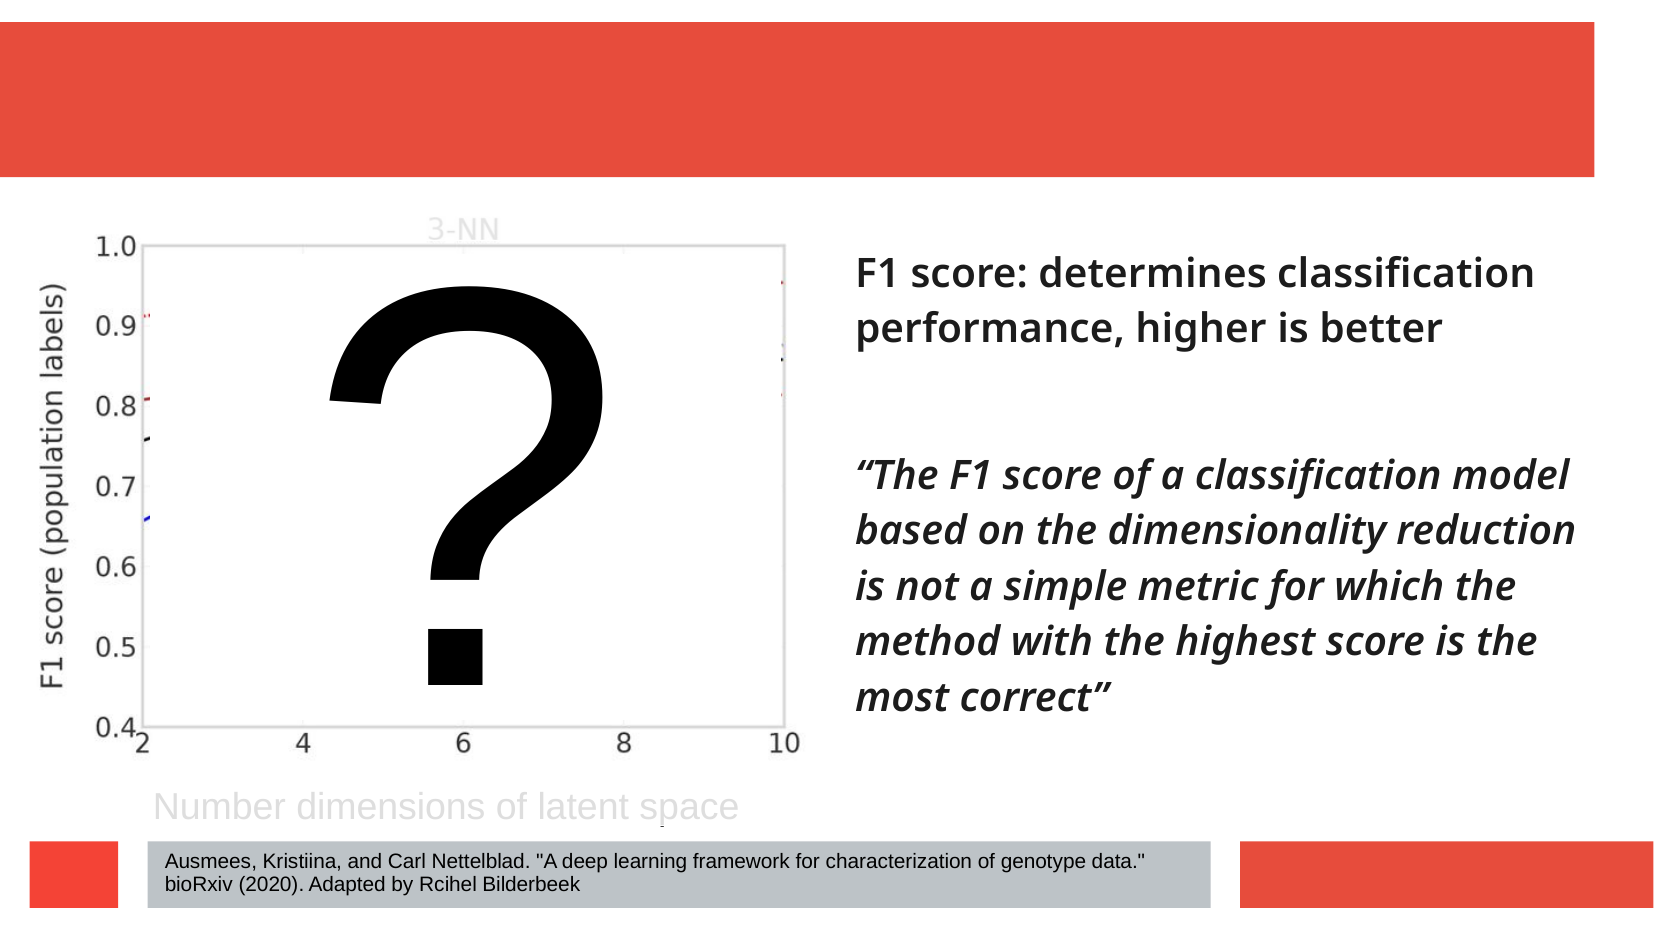

#
F1 score: determines classification performance, higher is better
“The F1 score of a classification model based on the dimensionality reduction is not a simple metric for which the method with the highest score is the most correct”
?
Number dimensions of latent space
Ausmees, Kristiina, and Carl Nettelblad. "A deep learning framework for characterization of genotype data." bioRxiv (2020). Adapted by Rcihel Bilderbeek